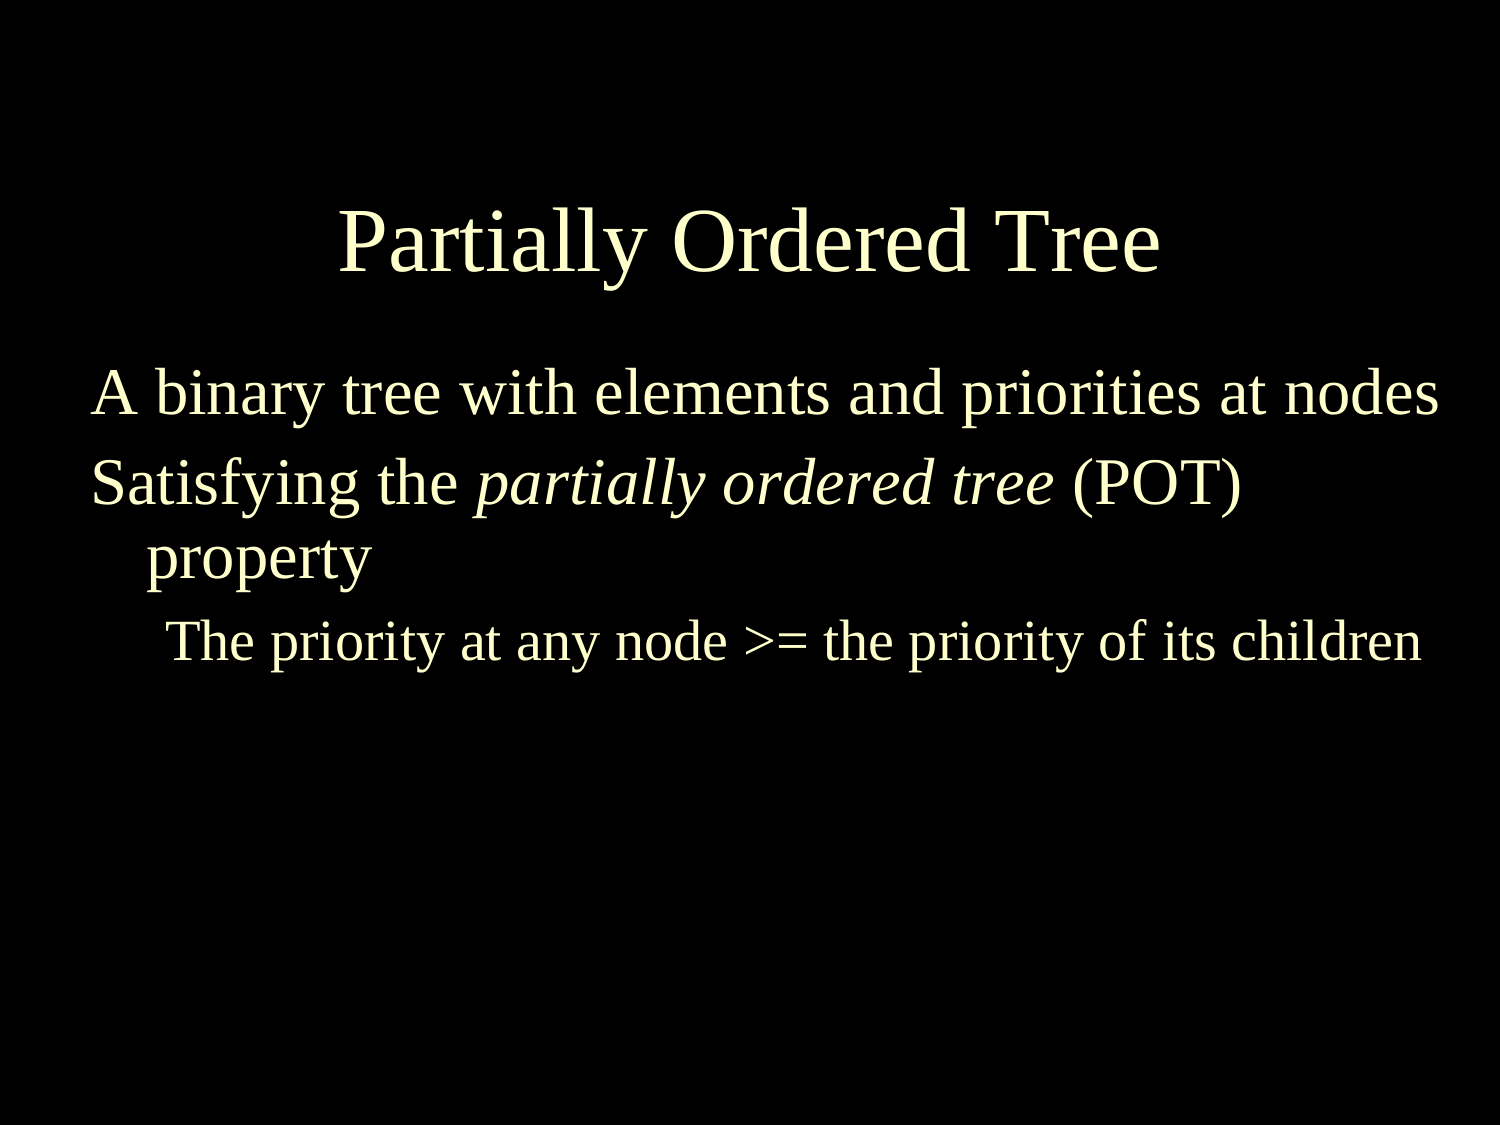

# Partially Ordered Tree
A binary tree with elements and priorities at nodes
Satisfying the partially ordered tree (POT) property
The priority at any node >= the priority of its children